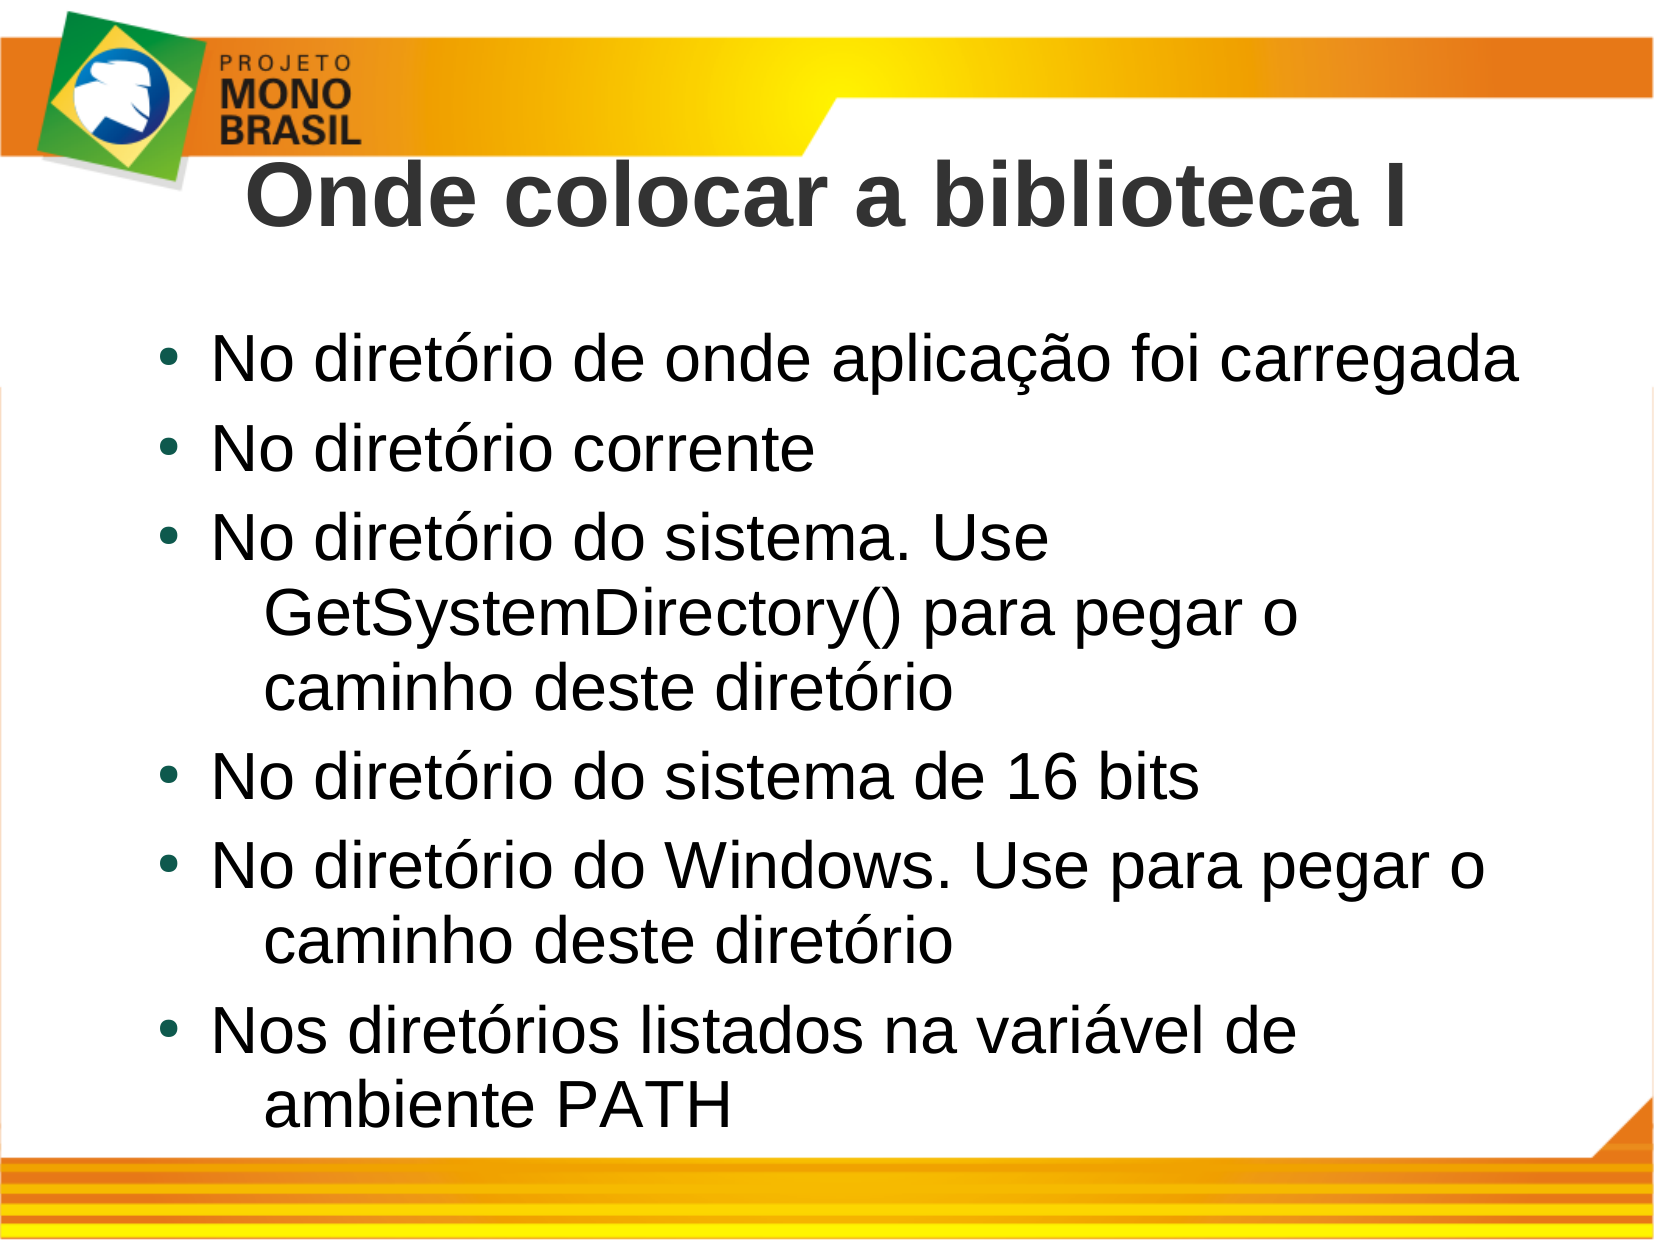

# Onde colocar a biblioteca I
No diretório de onde aplicação foi carregada
No diretório corrente
No diretório do sistema. Use GetSystemDirectory() para pegar o caminho deste diretório
No diretório do sistema de 16 bits
No diretório do Windows. Use para pegar o caminho deste diretório
Nos diretórios listados na variável de ambiente PATH